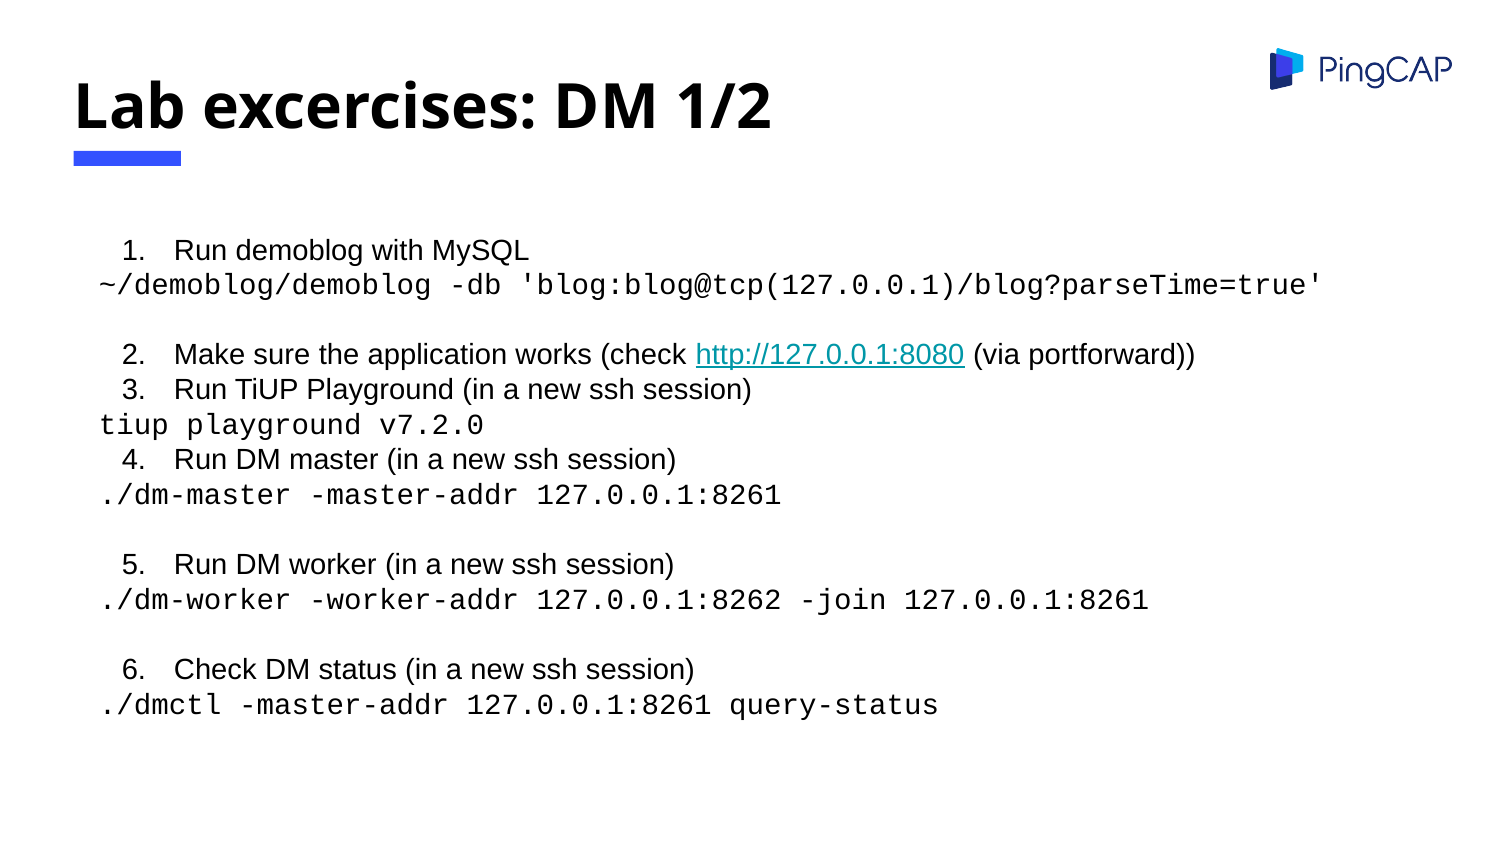

Lab excercises: DM 1/2
Run demoblog with MySQL
~/demoblog/demoblog -db 'blog:blog@tcp(127.0.0.1)/blog?parseTime=true'
Make sure the application works (check http://127.0.0.1:8080 (via portforward))
Run TiUP Playground (in a new ssh session)
tiup playground v7.2.0
Run DM master (in a new ssh session)
./dm-master -master-addr 127.0.0.1:8261
Run DM worker (in a new ssh session)
./dm-worker -worker-addr 127.0.0.1:8262 -join 127.0.0.1:8261
Check DM status (in a new ssh session)
./dmctl -master-addr 127.0.0.1:8261 query-status